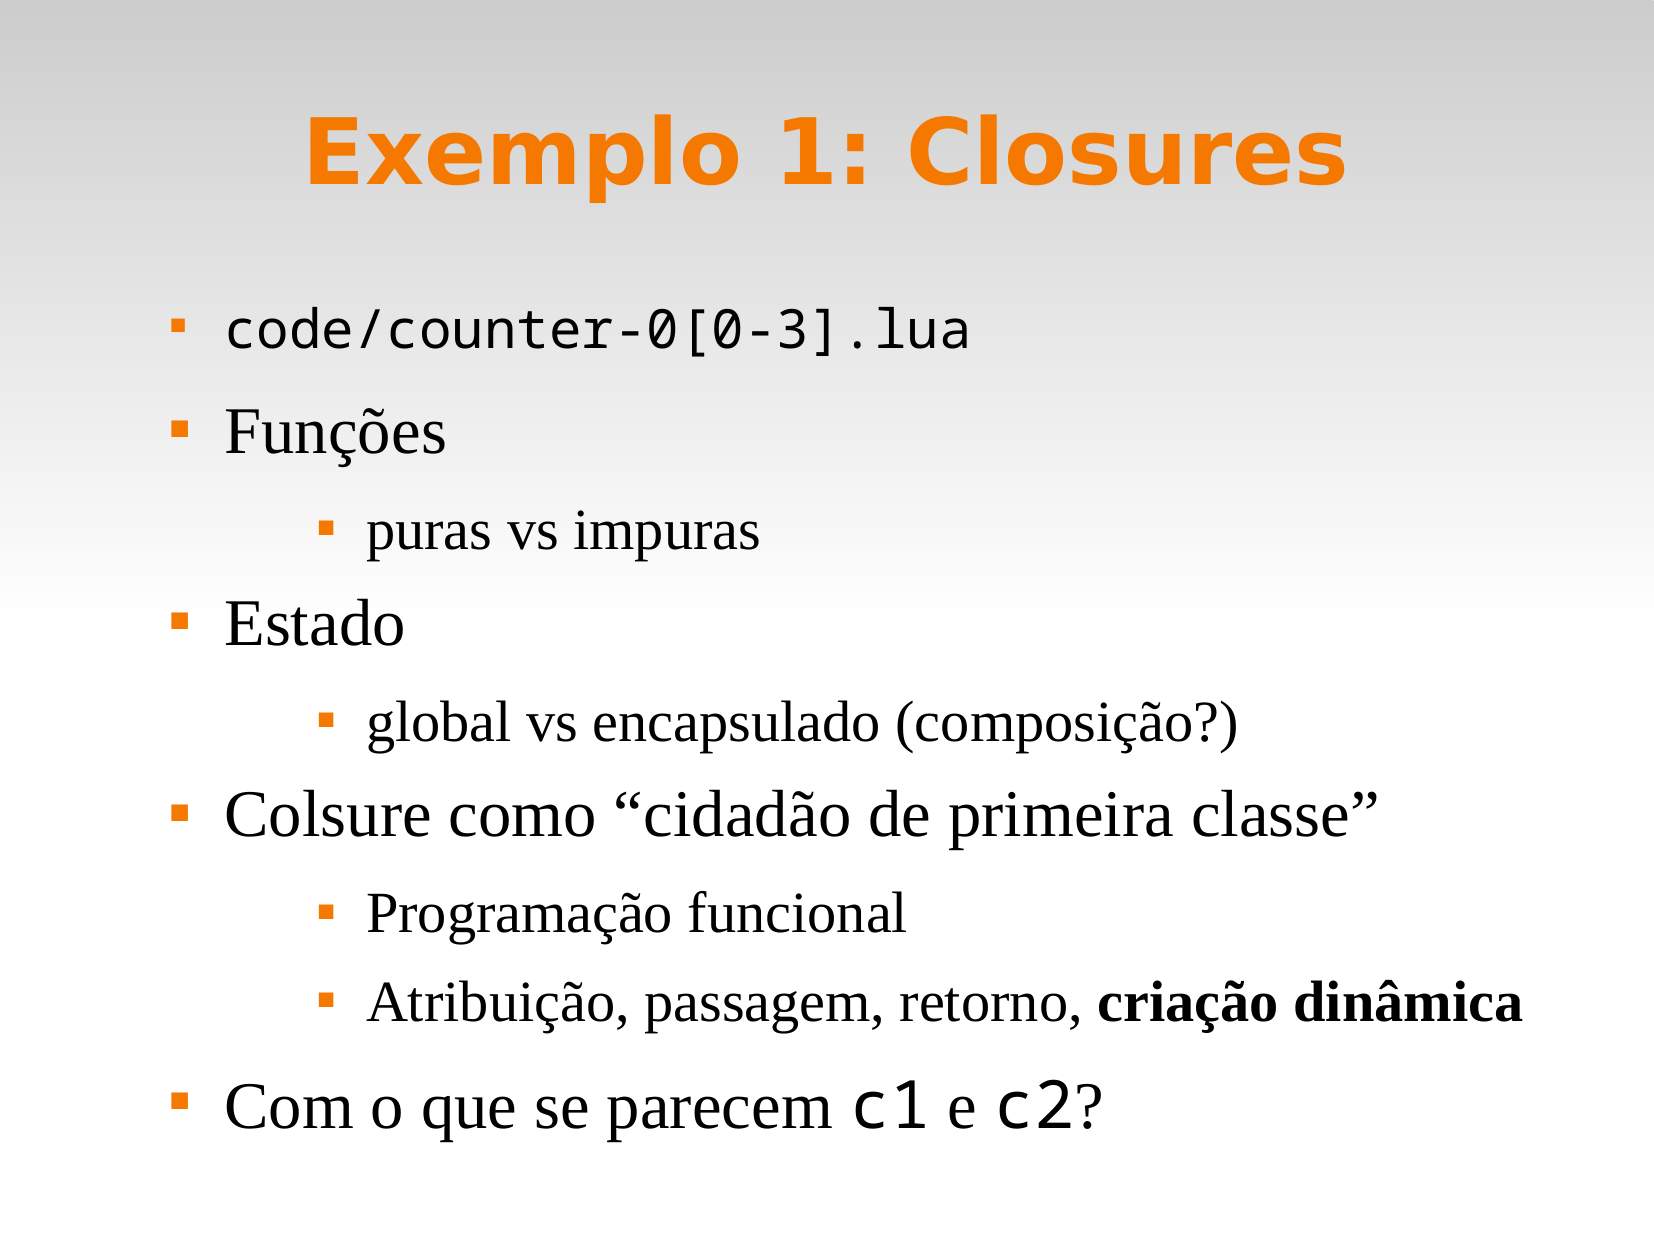

# Exemplo 1: Closures
code/counter-0[0-3].lua
Funções
puras vs impuras
Estado
global vs encapsulado (composição?)
Colsure como “cidadão de primeira classe”
Programação funcional
Atribuição, passagem, retorno, criação dinâmica
Com o que se parecem c1 e c2?